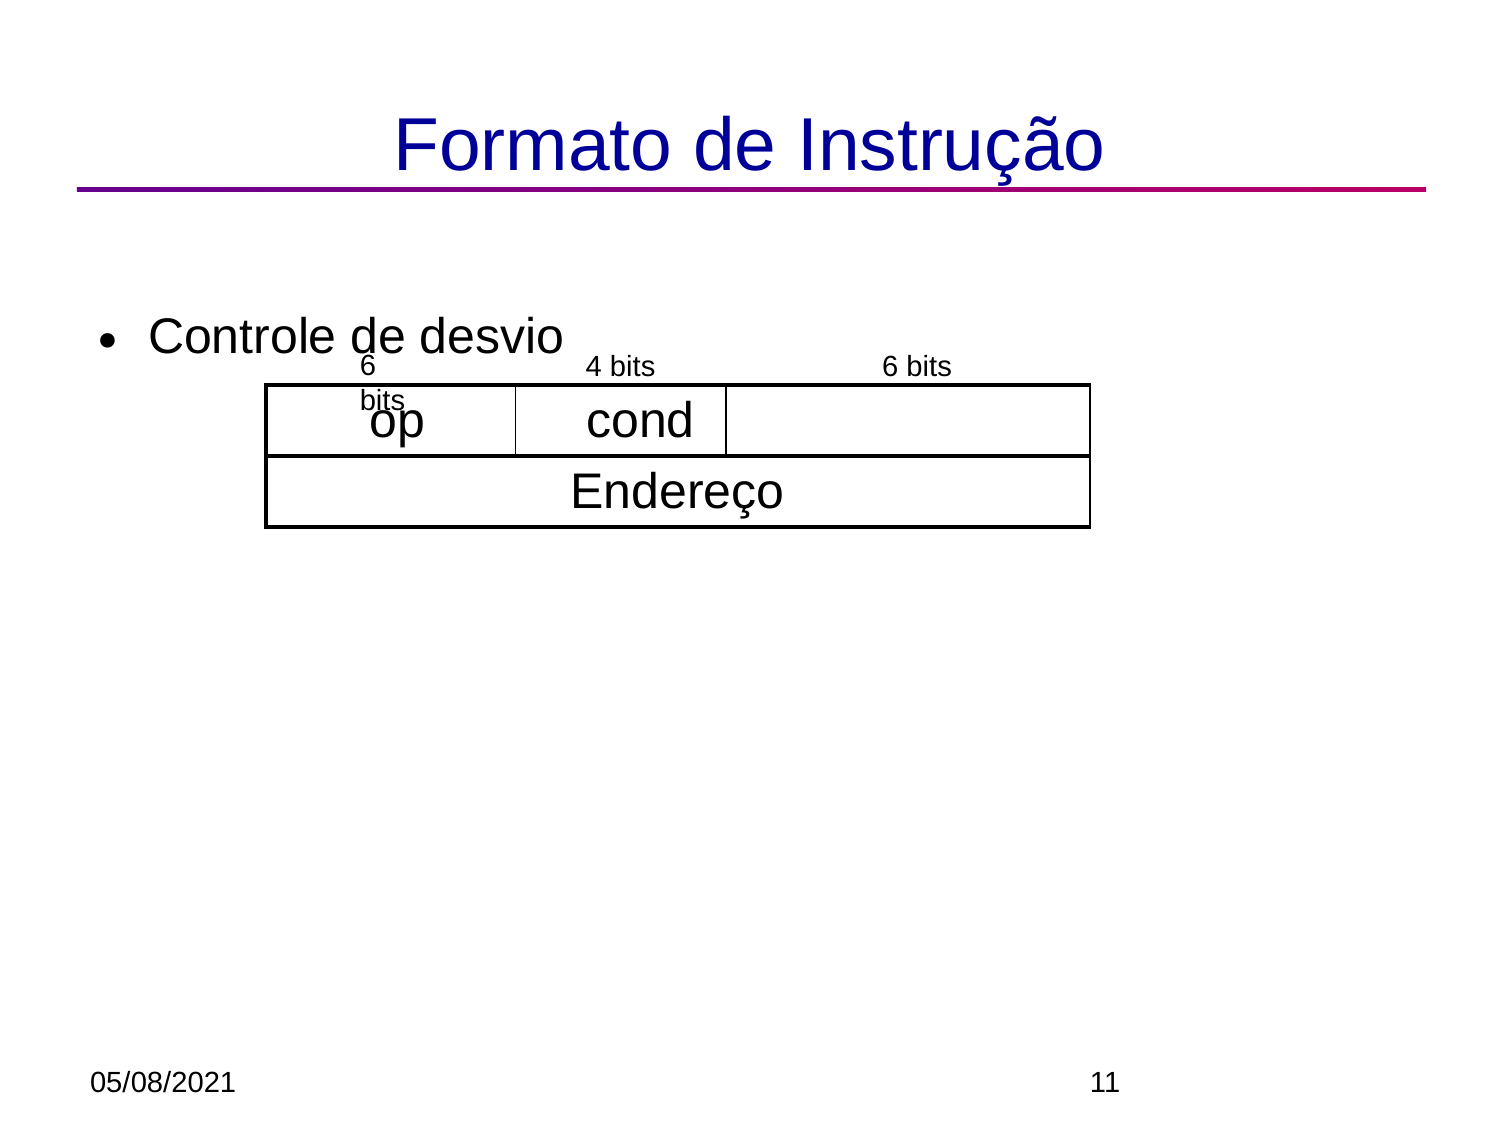

Formato de Instrução
Controle de desvio
6 bits
4 bits
6 bits
| op | cond | |
| --- | --- | --- |
| Endereço | | |
05/08/2021